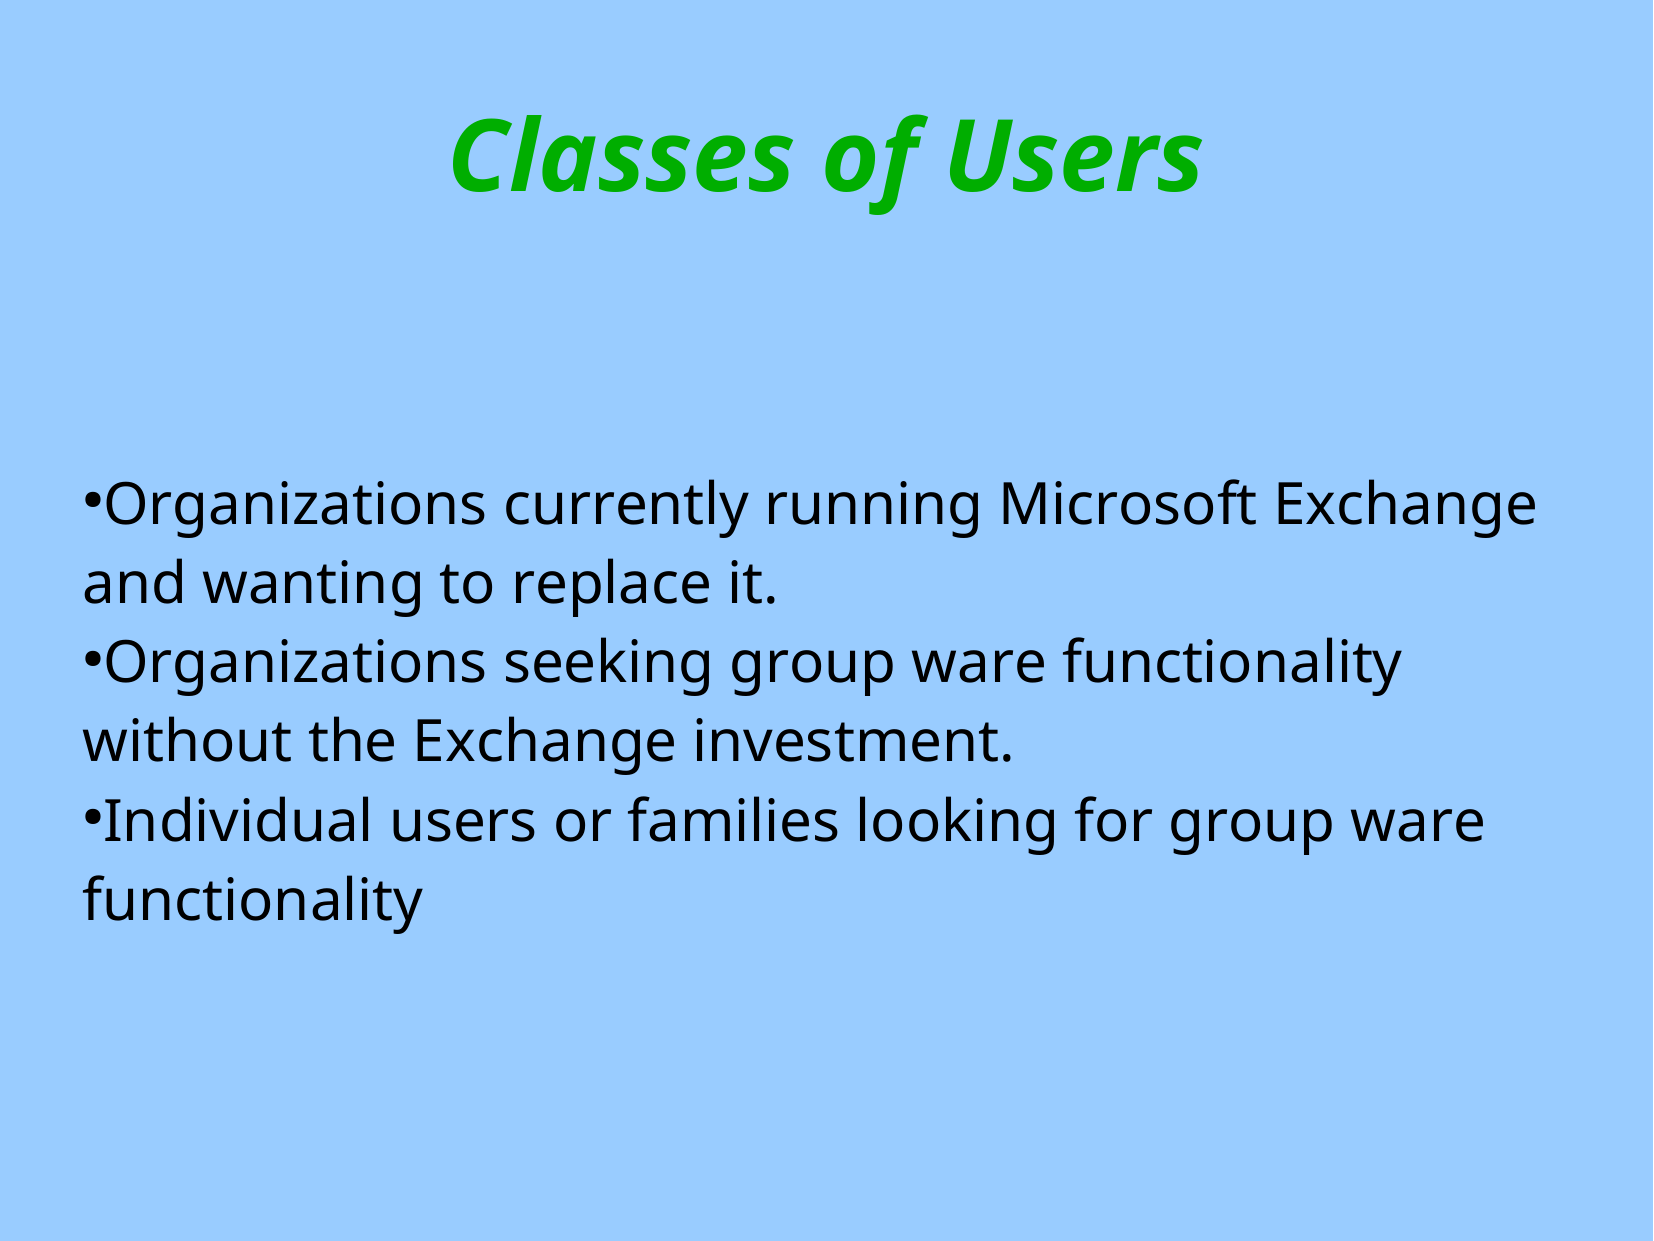

# Classes of Users
Organizations currently running Microsoft Exchange and wanting to replace it.
Organizations seeking group ware functionality without the Exchange investment.
Individual users or families looking for group ware functionality